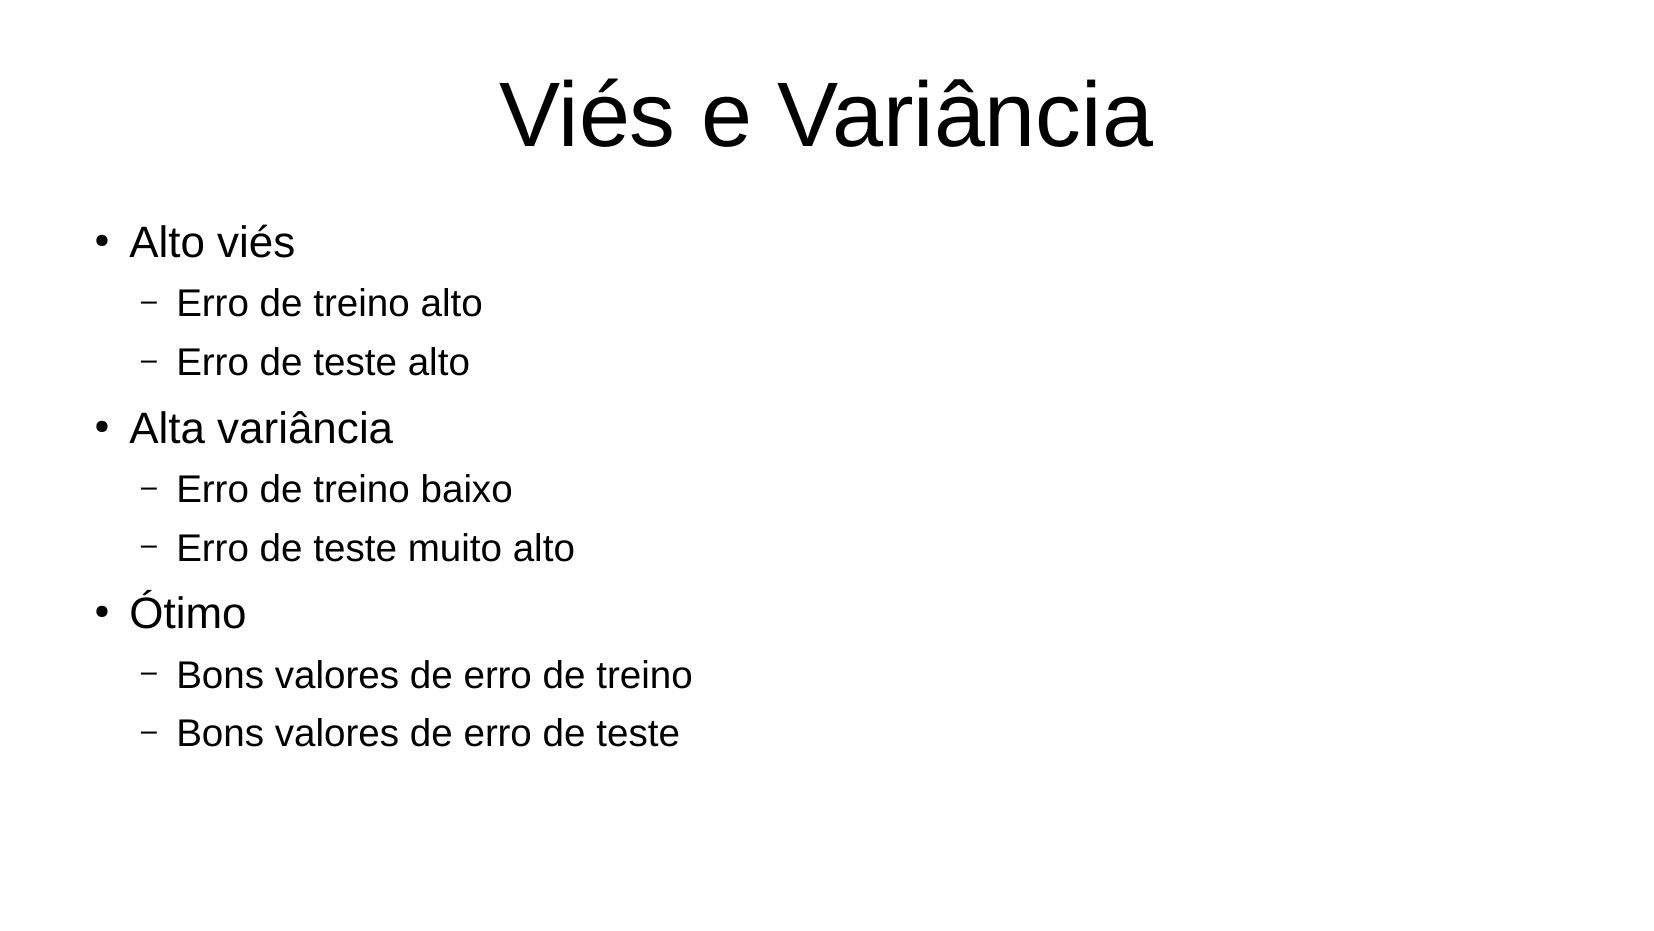

# Viés e Variância
Alto viés
Erro de treino alto
Erro de teste alto
Alta variância
Erro de treino baixo
Erro de teste muito alto
Ótimo
Bons valores de erro de treino
Bons valores de erro de teste